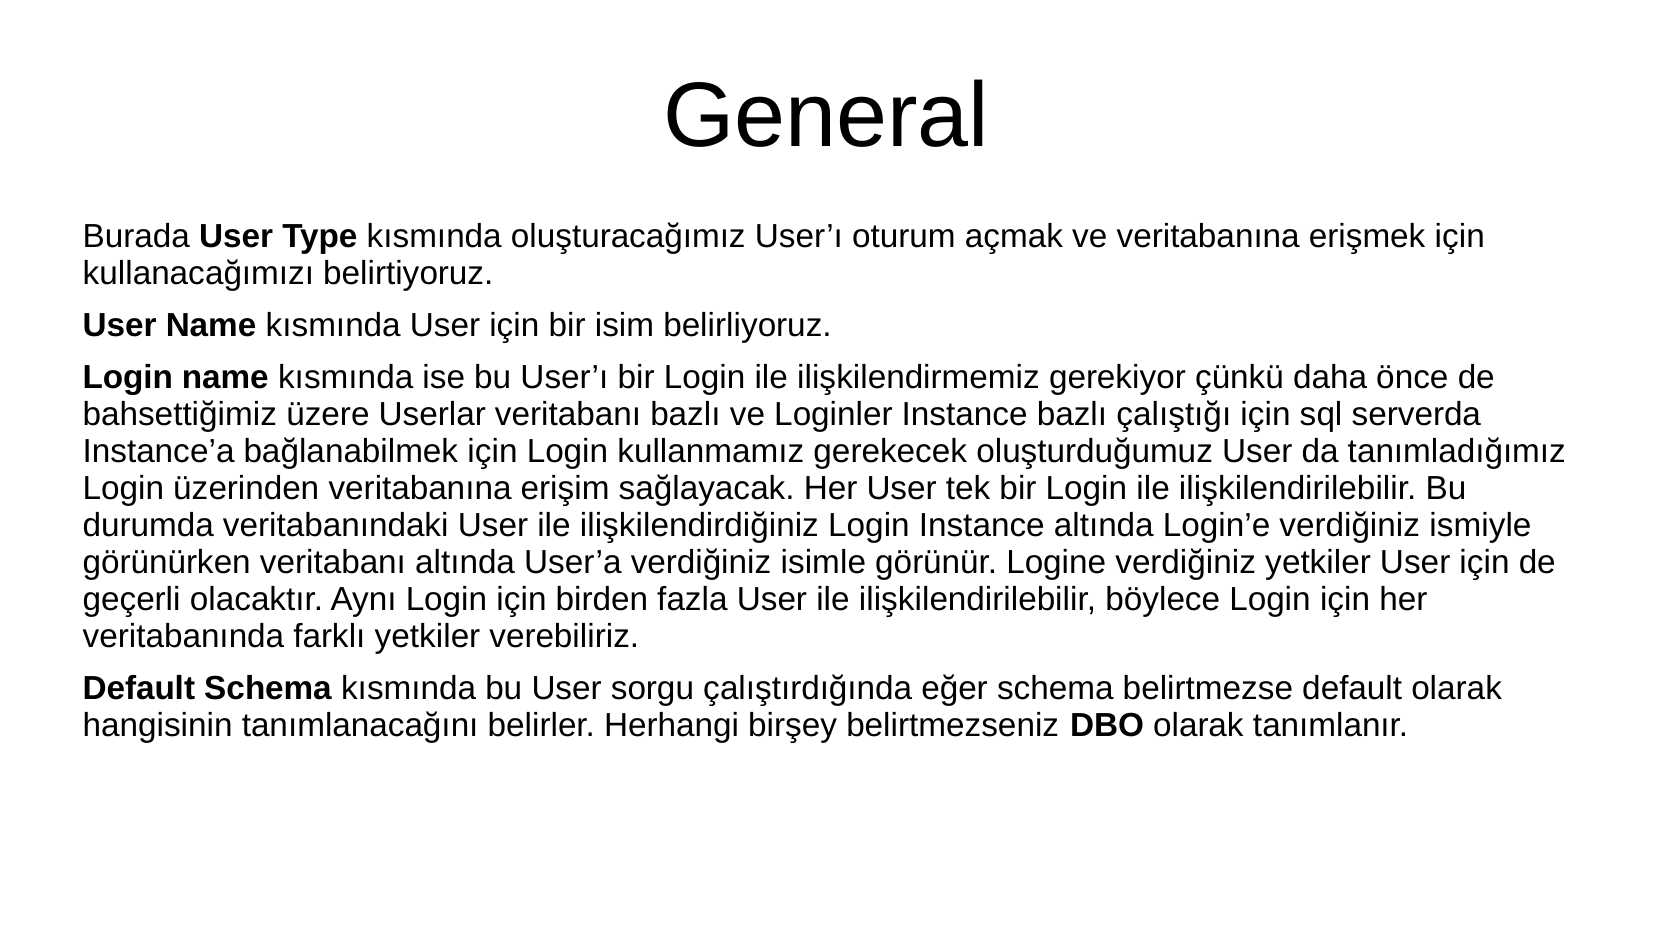

# General
Burada User Type kısmında oluşturacağımız User’ı oturum açmak ve veritabanına erişmek için kullanacağımızı belirtiyoruz.
User Name kısmında User için bir isim belirliyoruz.
Login name kısmında ise bu User’ı bir Login ile ilişkilendirmemiz gerekiyor çünkü daha önce de bahsettiğimiz üzere Userlar veritabanı bazlı ve Loginler Instance bazlı çalıştığı için sql serverda Instance’a bağlanabilmek için Login kullanmamız gerekecek oluşturduğumuz User da tanımladığımız Login üzerinden veritabanına erişim sağlayacak. Her User tek bir Login ile ilişkilendirilebilir. Bu durumda veritabanındaki User ile ilişkilendirdiğiniz Login Instance altında Login’e verdiğiniz ismiyle görünürken veritabanı altında User’a verdiğiniz isimle görünür. Logine verdiğiniz yetkiler User için de geçerli olacaktır. Aynı Login için birden fazla User ile ilişkilendirilebilir, böylece Login için her veritabanında farklı yetkiler verebiliriz.
Default Schema kısmında bu User sorgu çalıştırdığında eğer schema belirtmezse default olarak hangisinin tanımlanacağını belirler. Herhangi birşey belirtmezseniz DBO olarak tanımlanır.